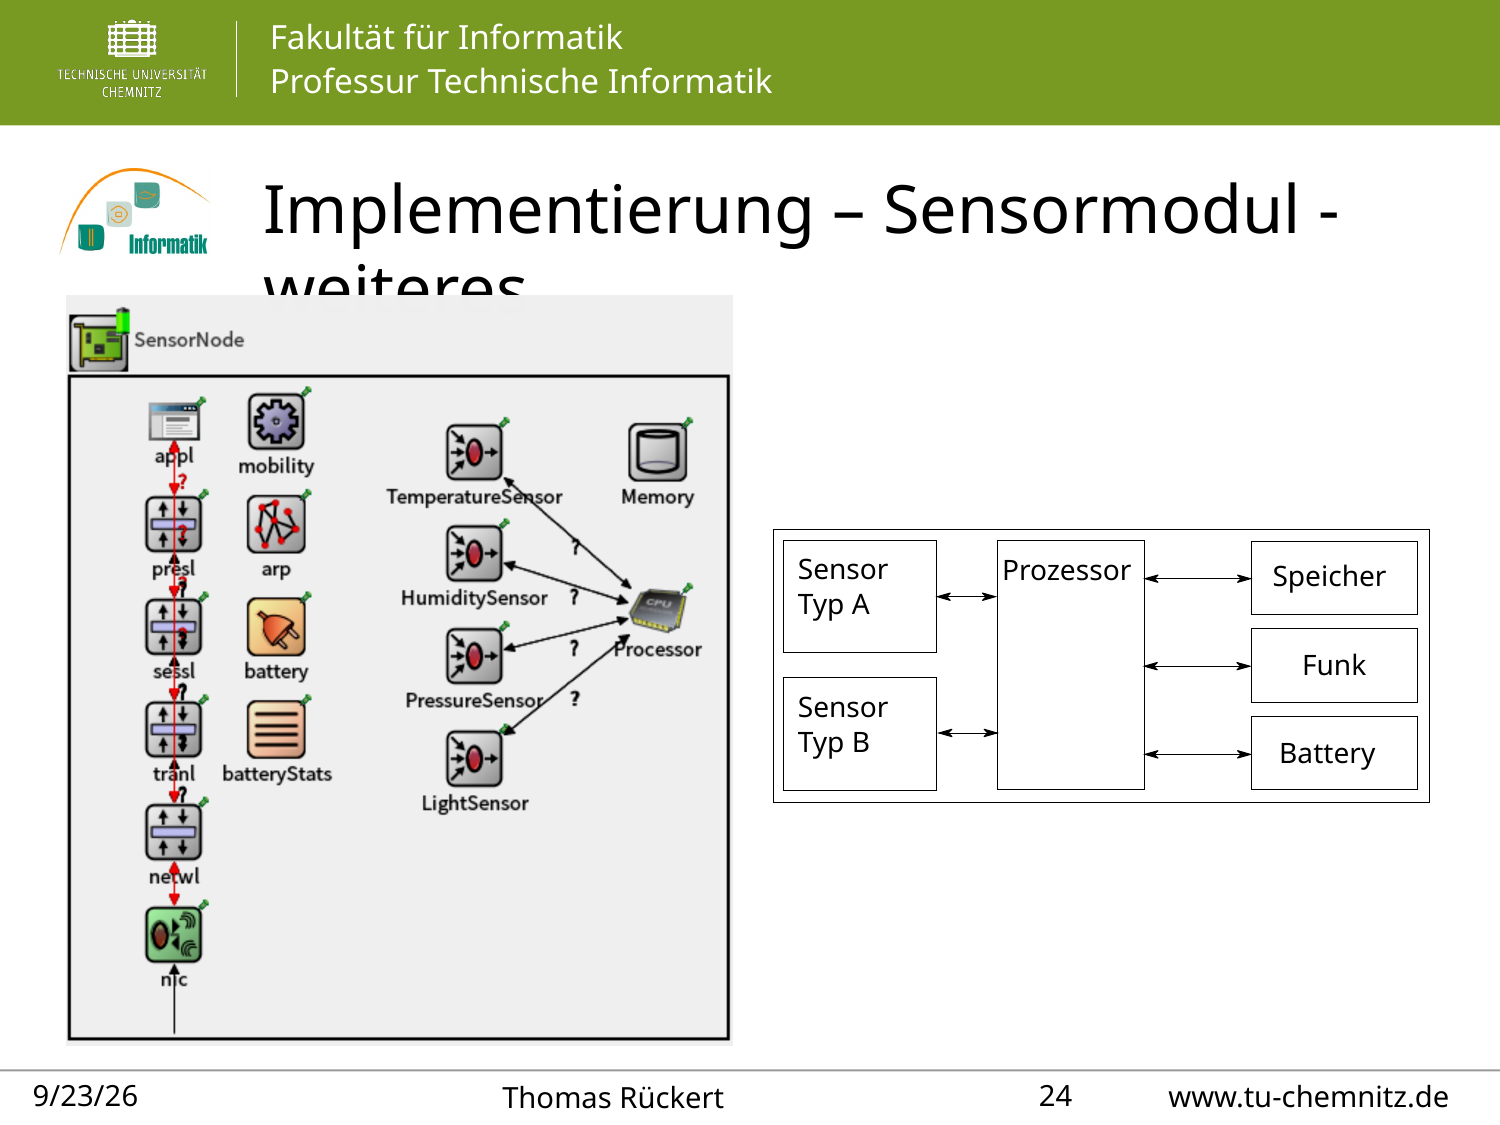

# Implementierung – Sensormodul - weiteres
Thomas Rückert